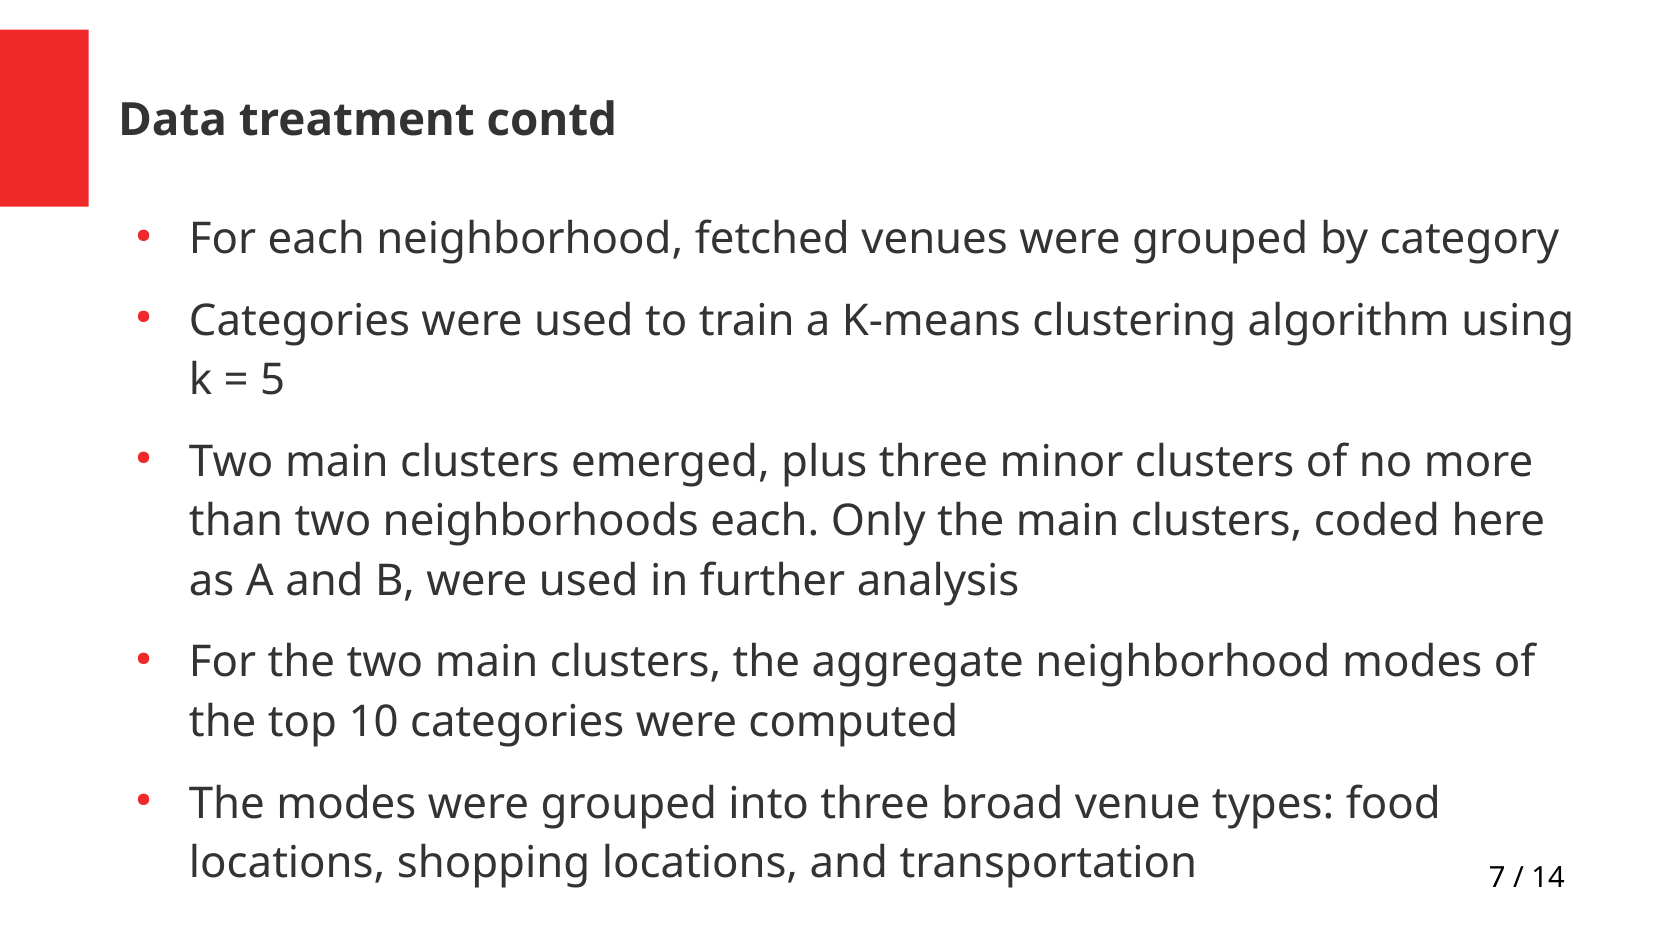

# Data treatment contd
For each neighborhood, fetched venues were grouped by category
Categories were used to train a K-means clustering algorithm using k = 5
Two main clusters emerged, plus three minor clusters of no more than two neighborhoods each. Only the main clusters, coded here as A and B, were used in further analysis
For the two main clusters, the aggregate neighborhood modes of the top 10 categories were computed
The modes were grouped into three broad venue types: food locations, shopping locations, and transportation
7